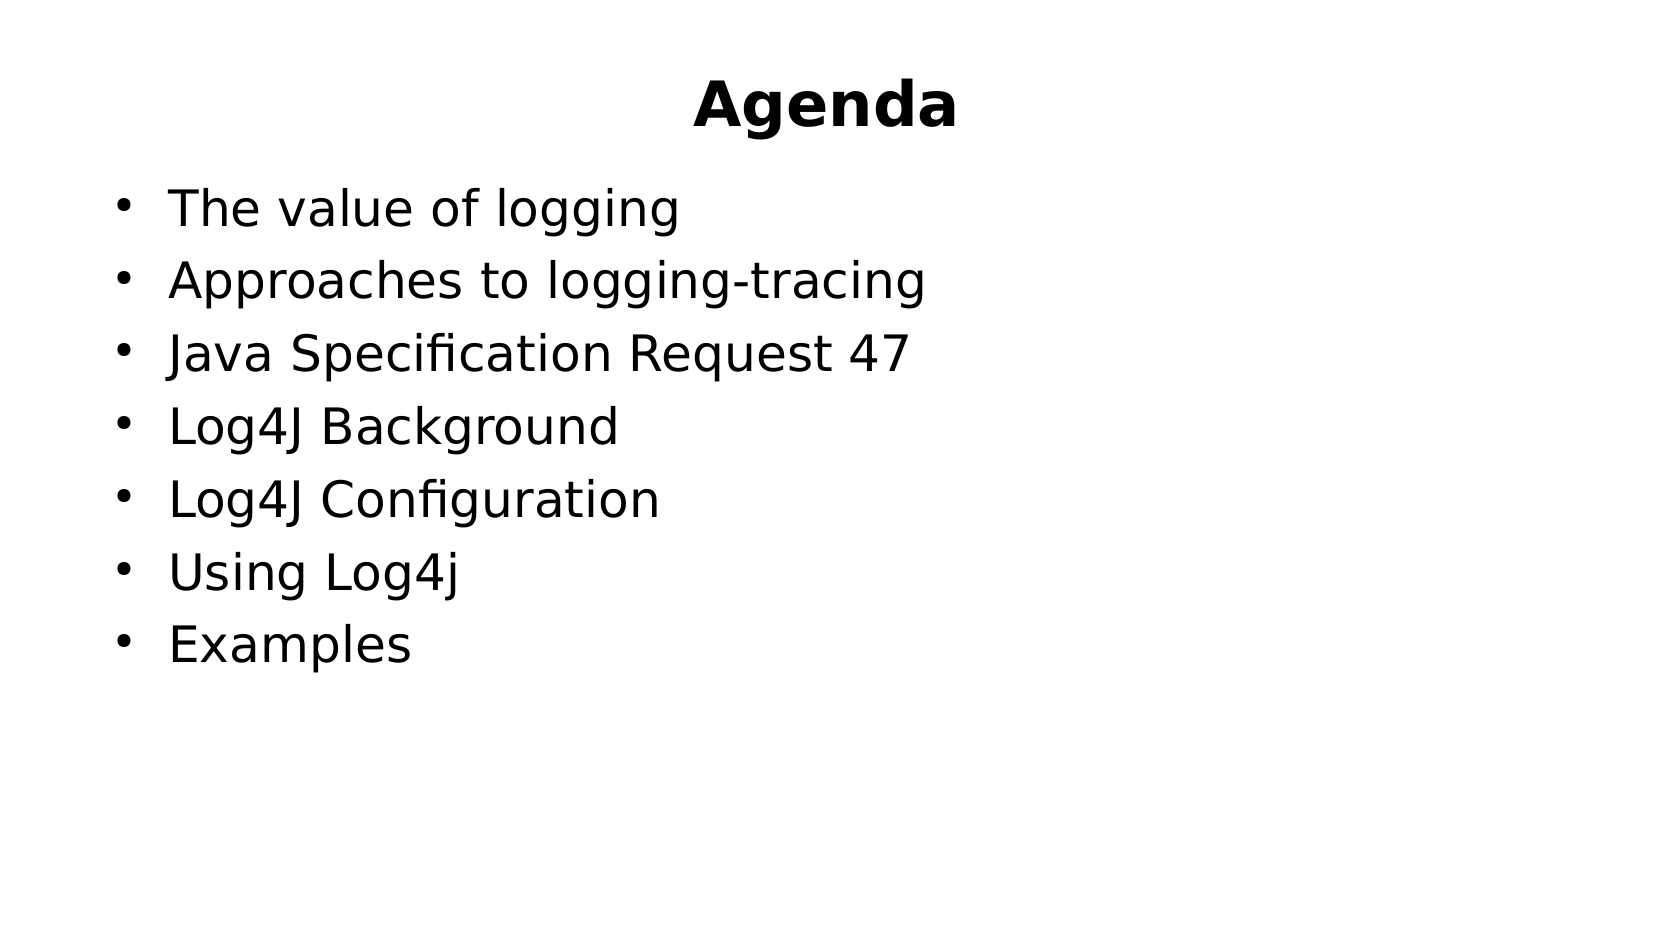

# Agenda
The value of logging
Approaches to logging-tracing
Java Specification Request 47
Log4J Background
Log4J Configuration
Using Log4j
Examples